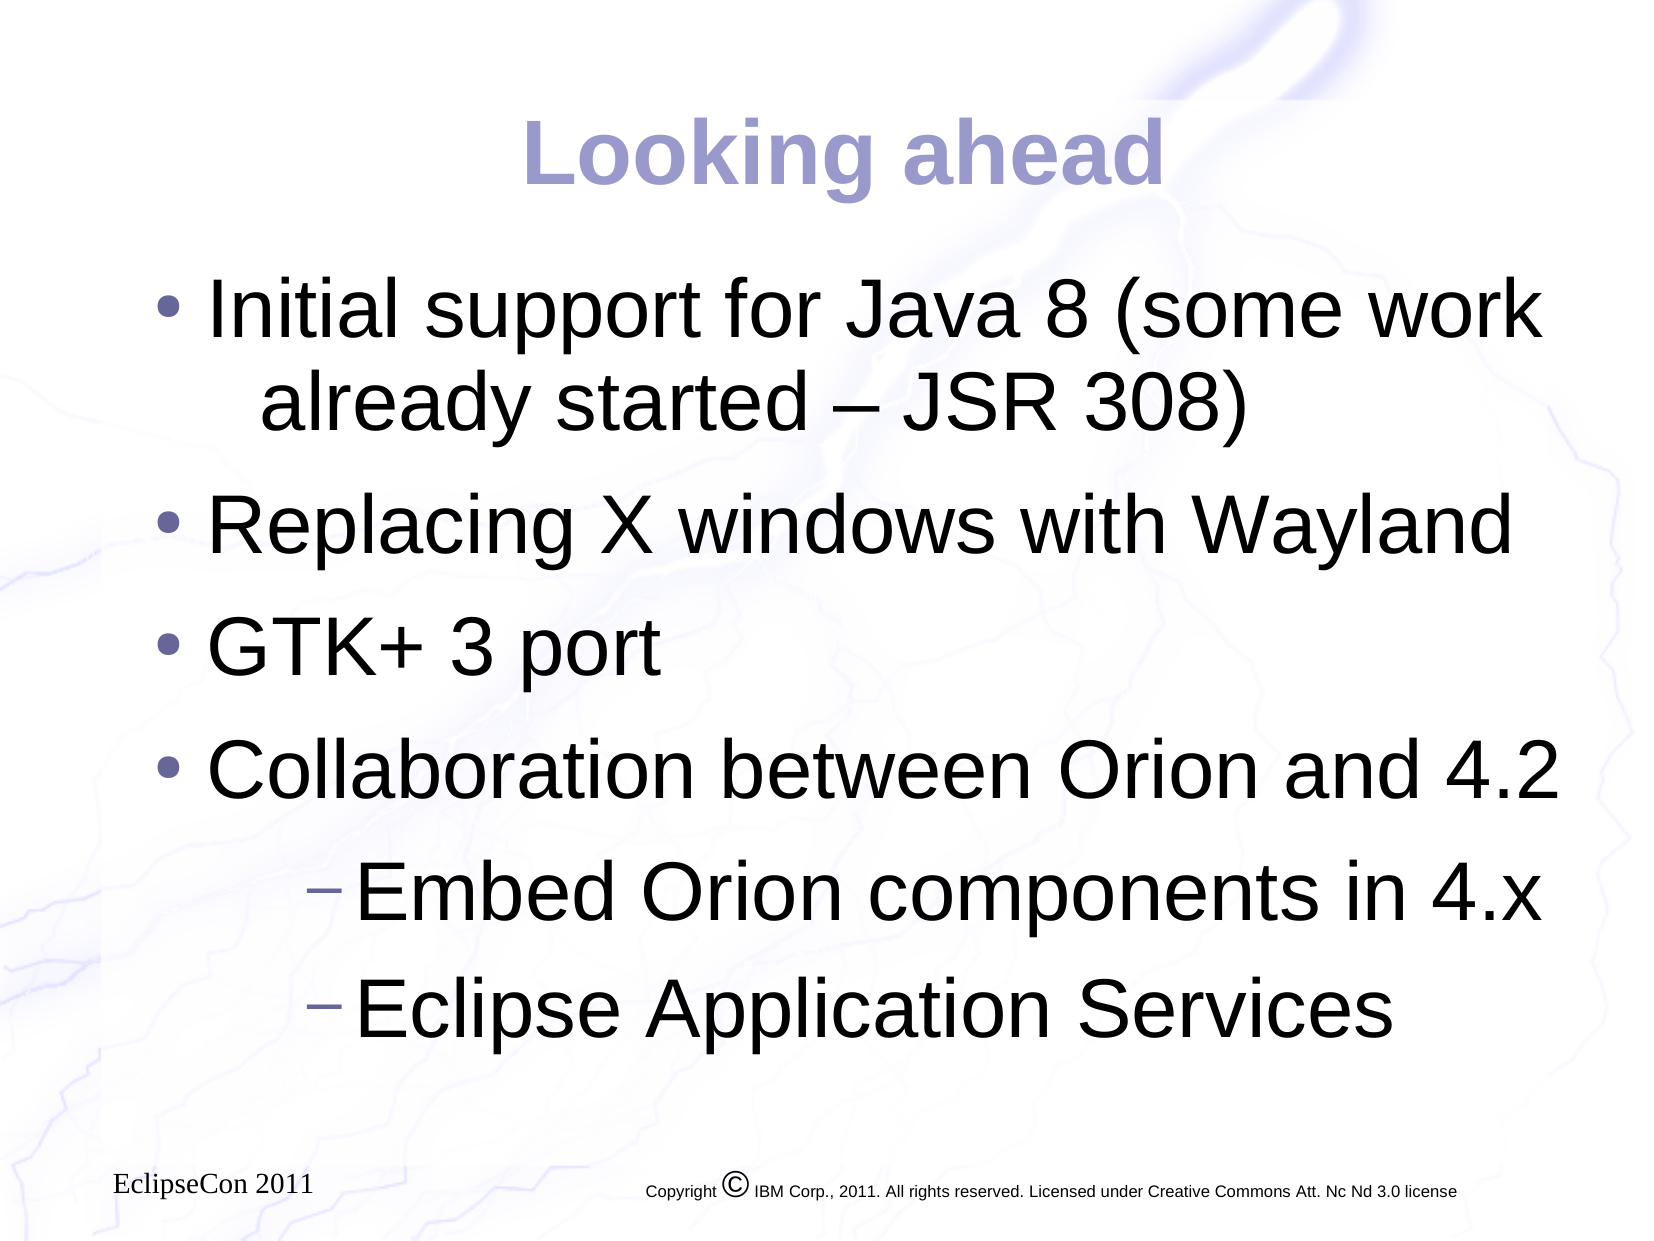

# Looking ahead
Initial support for Java 8 (some work already started – JSR 308)
Replacing X windows with Wayland
GTK+ 3 port
Collaboration between Orion and 4.2
Embed Orion components in 4.x
Eclipse Application Services